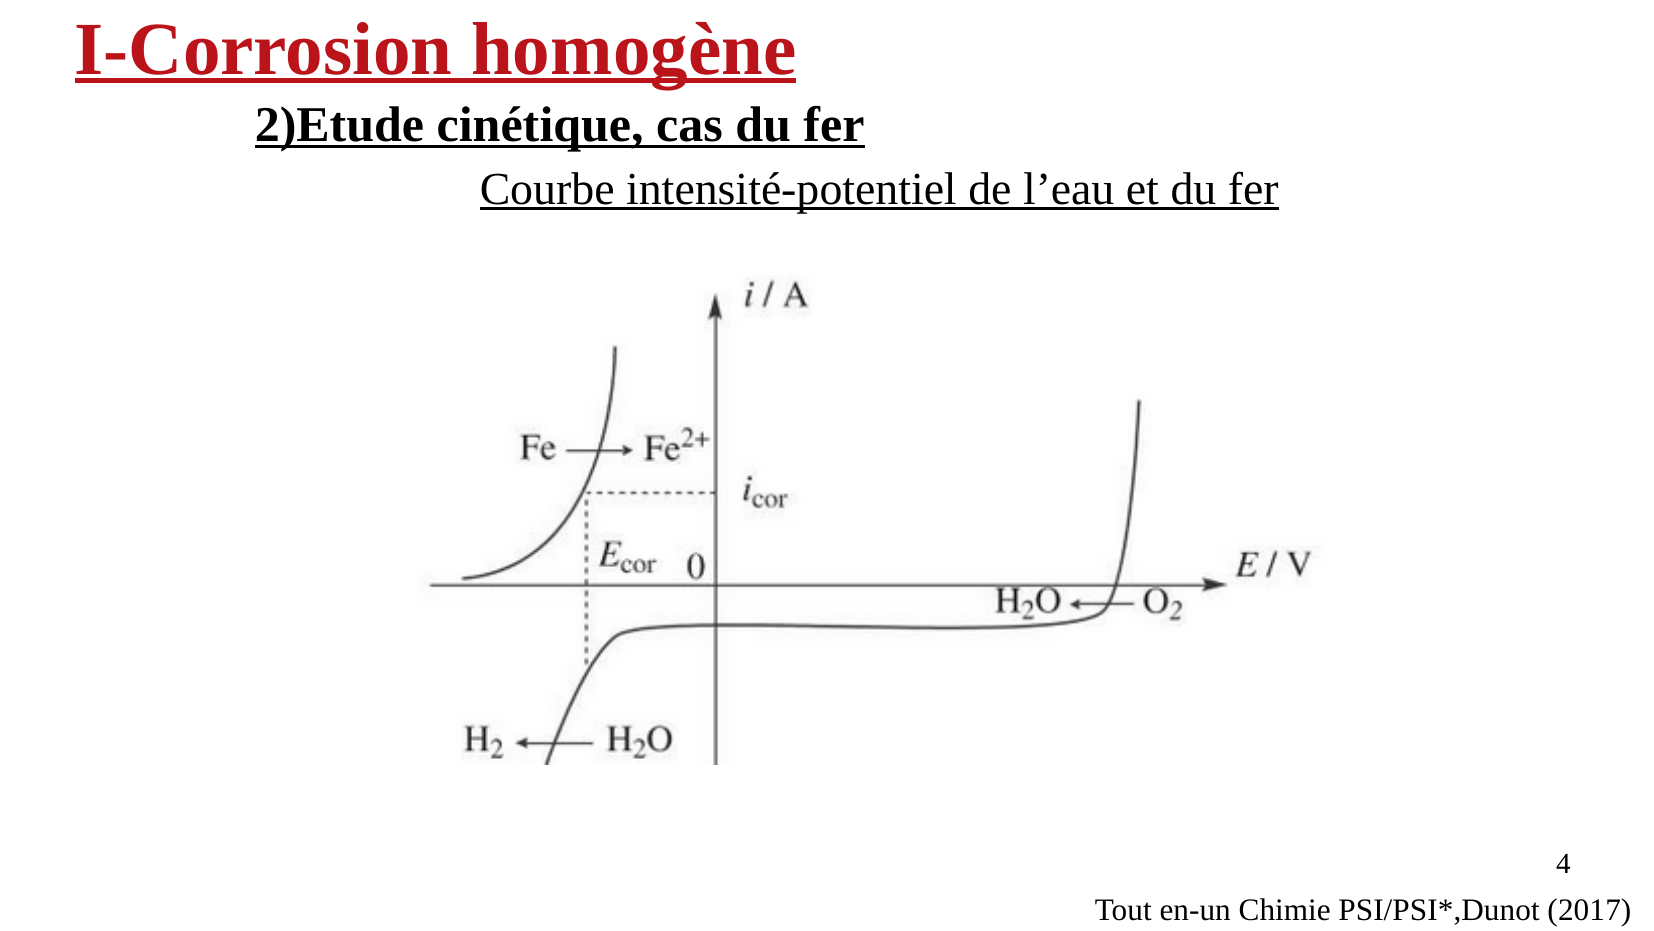

I-Corrosion homogène
2)Etude cinétique, cas du fer
Courbe intensité-potentiel de l’eau et du fer
4
Tout en-un Chimie PSI/PSI*,Dunot (2017)